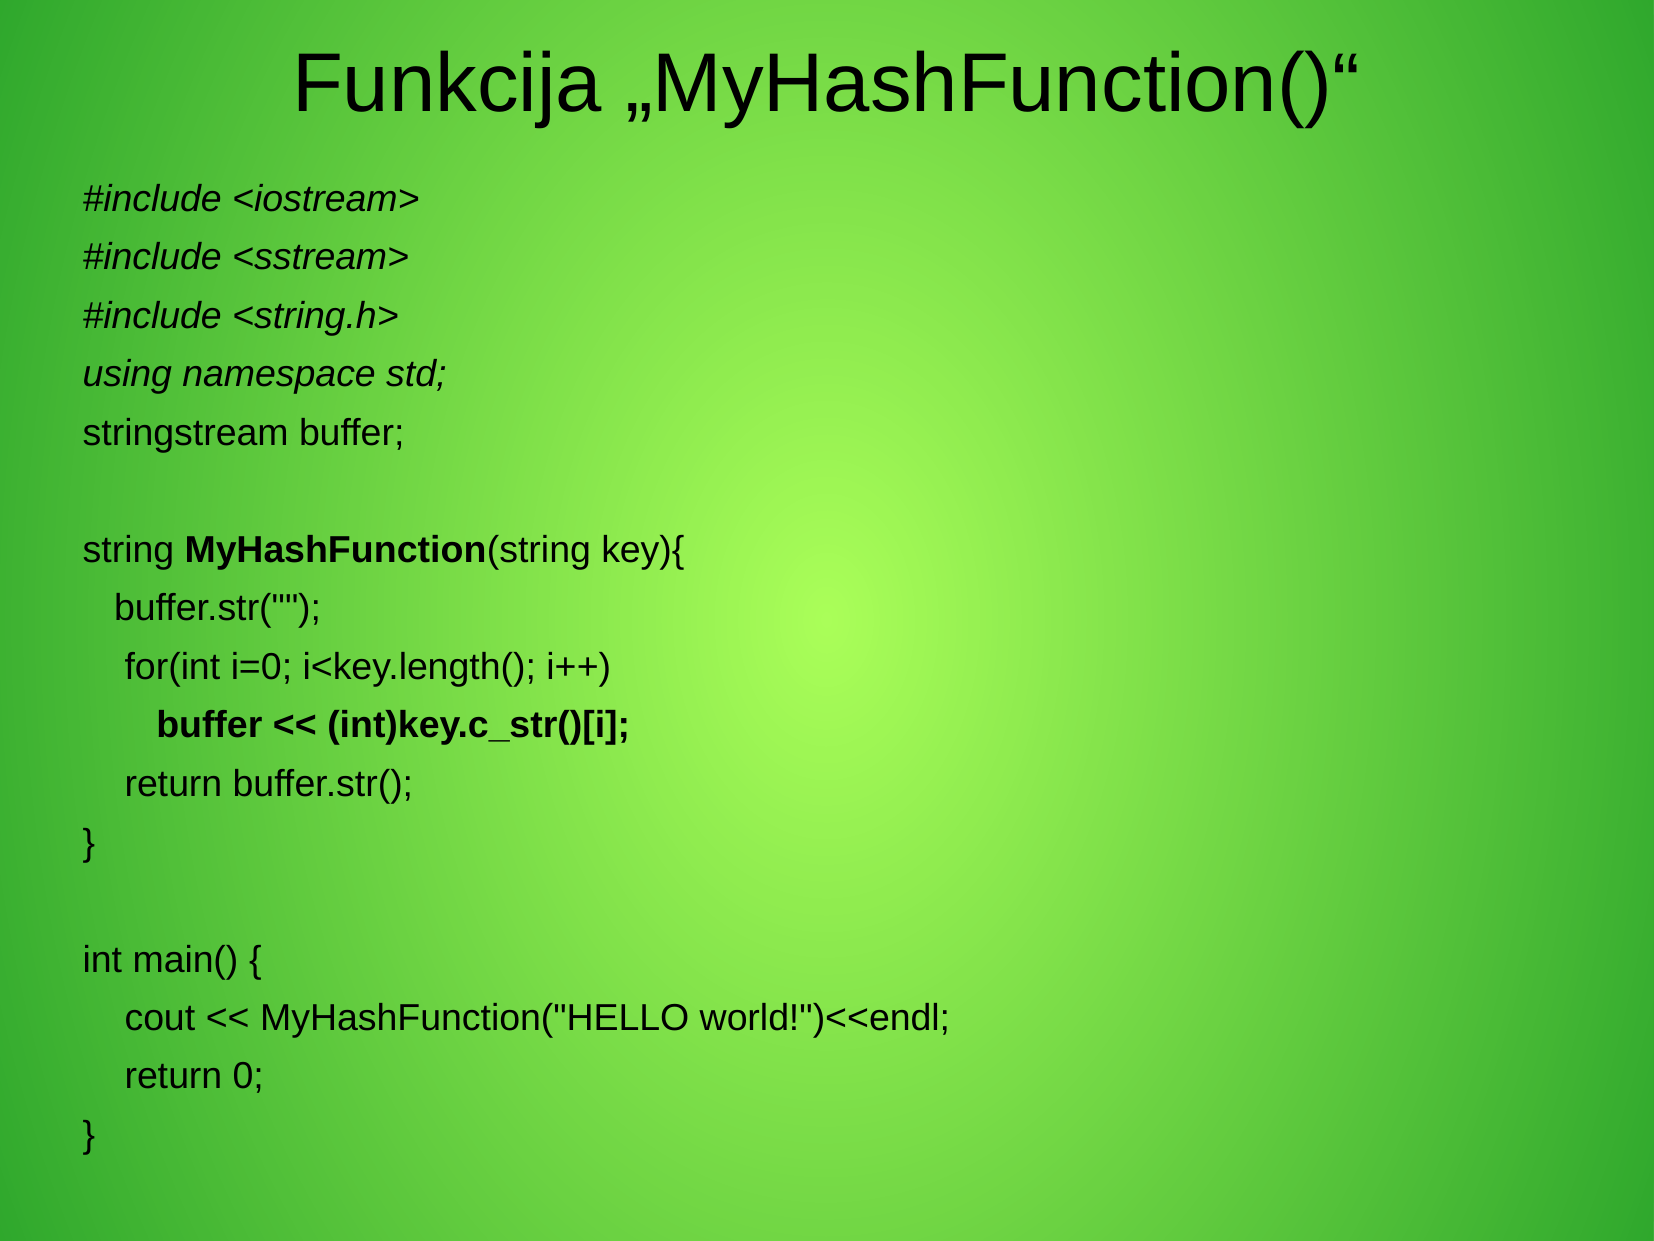

# Funkcija „MyHashFunction()“
#include <iostream>
#include <sstream>
#include <string.h>
using namespace std;
stringstream buffer;
string MyHashFunction(string key){
 buffer.str("");
 for(int i=0; i<key.length(); i++)
 buffer << (int)key.c_str()[i];
 return buffer.str();
}
int main() {
 cout << MyHashFunction("HELLO world!")<<endl;
 return 0;
}